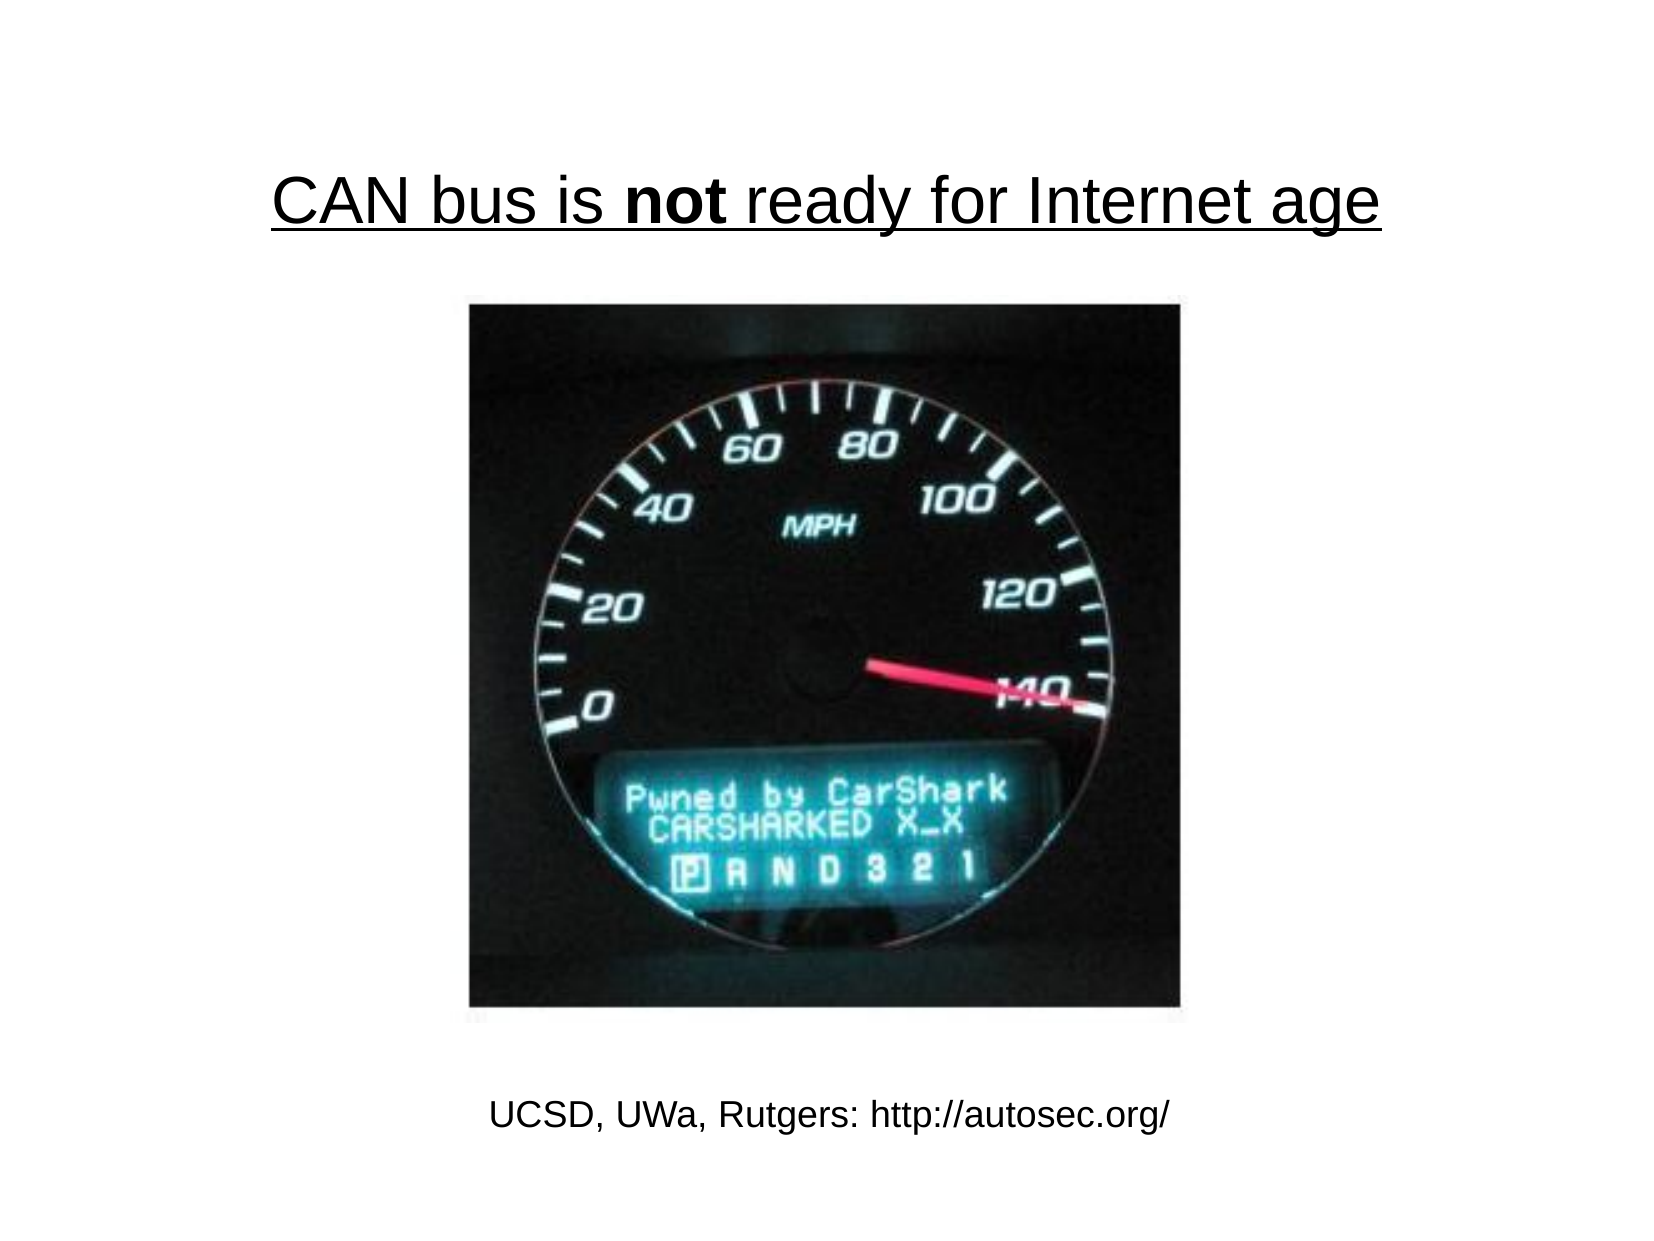

CAN bus is not ready for Internet age
UCSD, UWa, Rutgers: http://autosec.org/